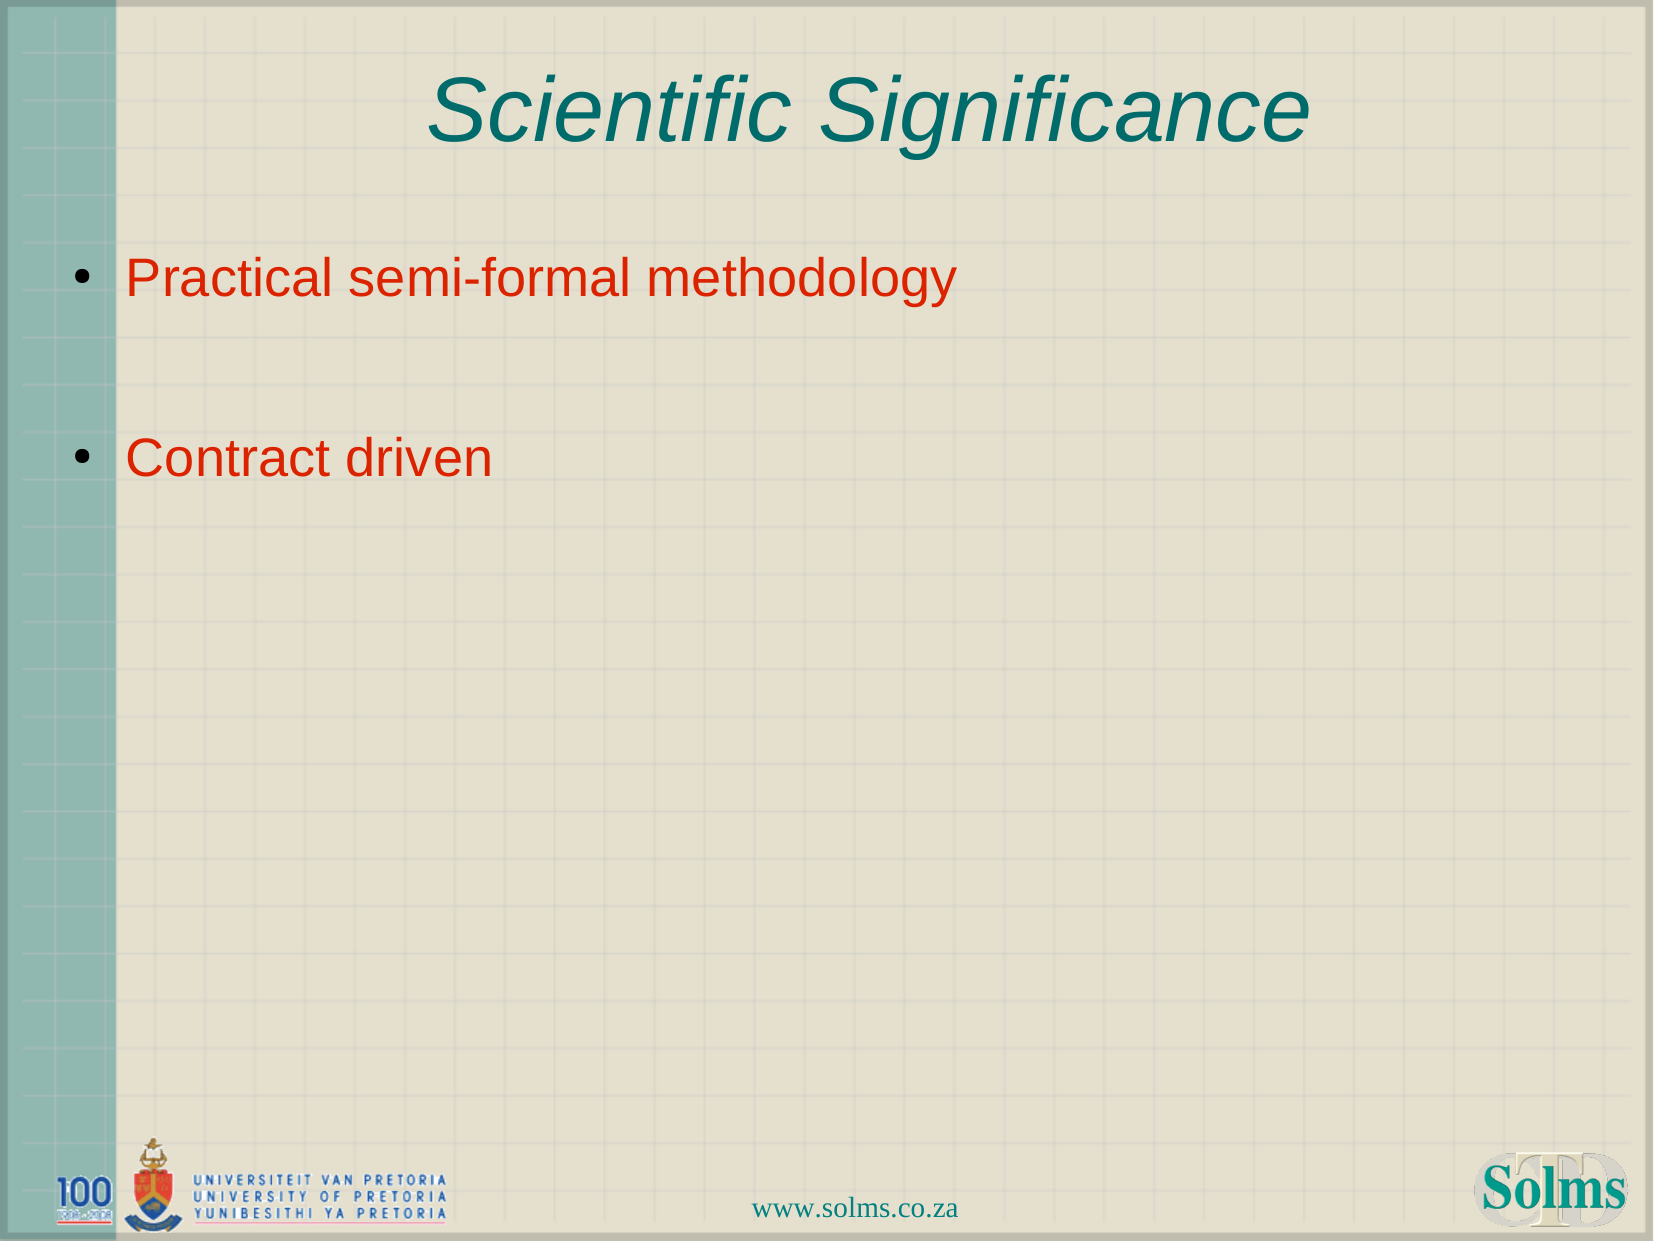

# Scientific Significance
Practical semi-formal methodology
Contract driven
20